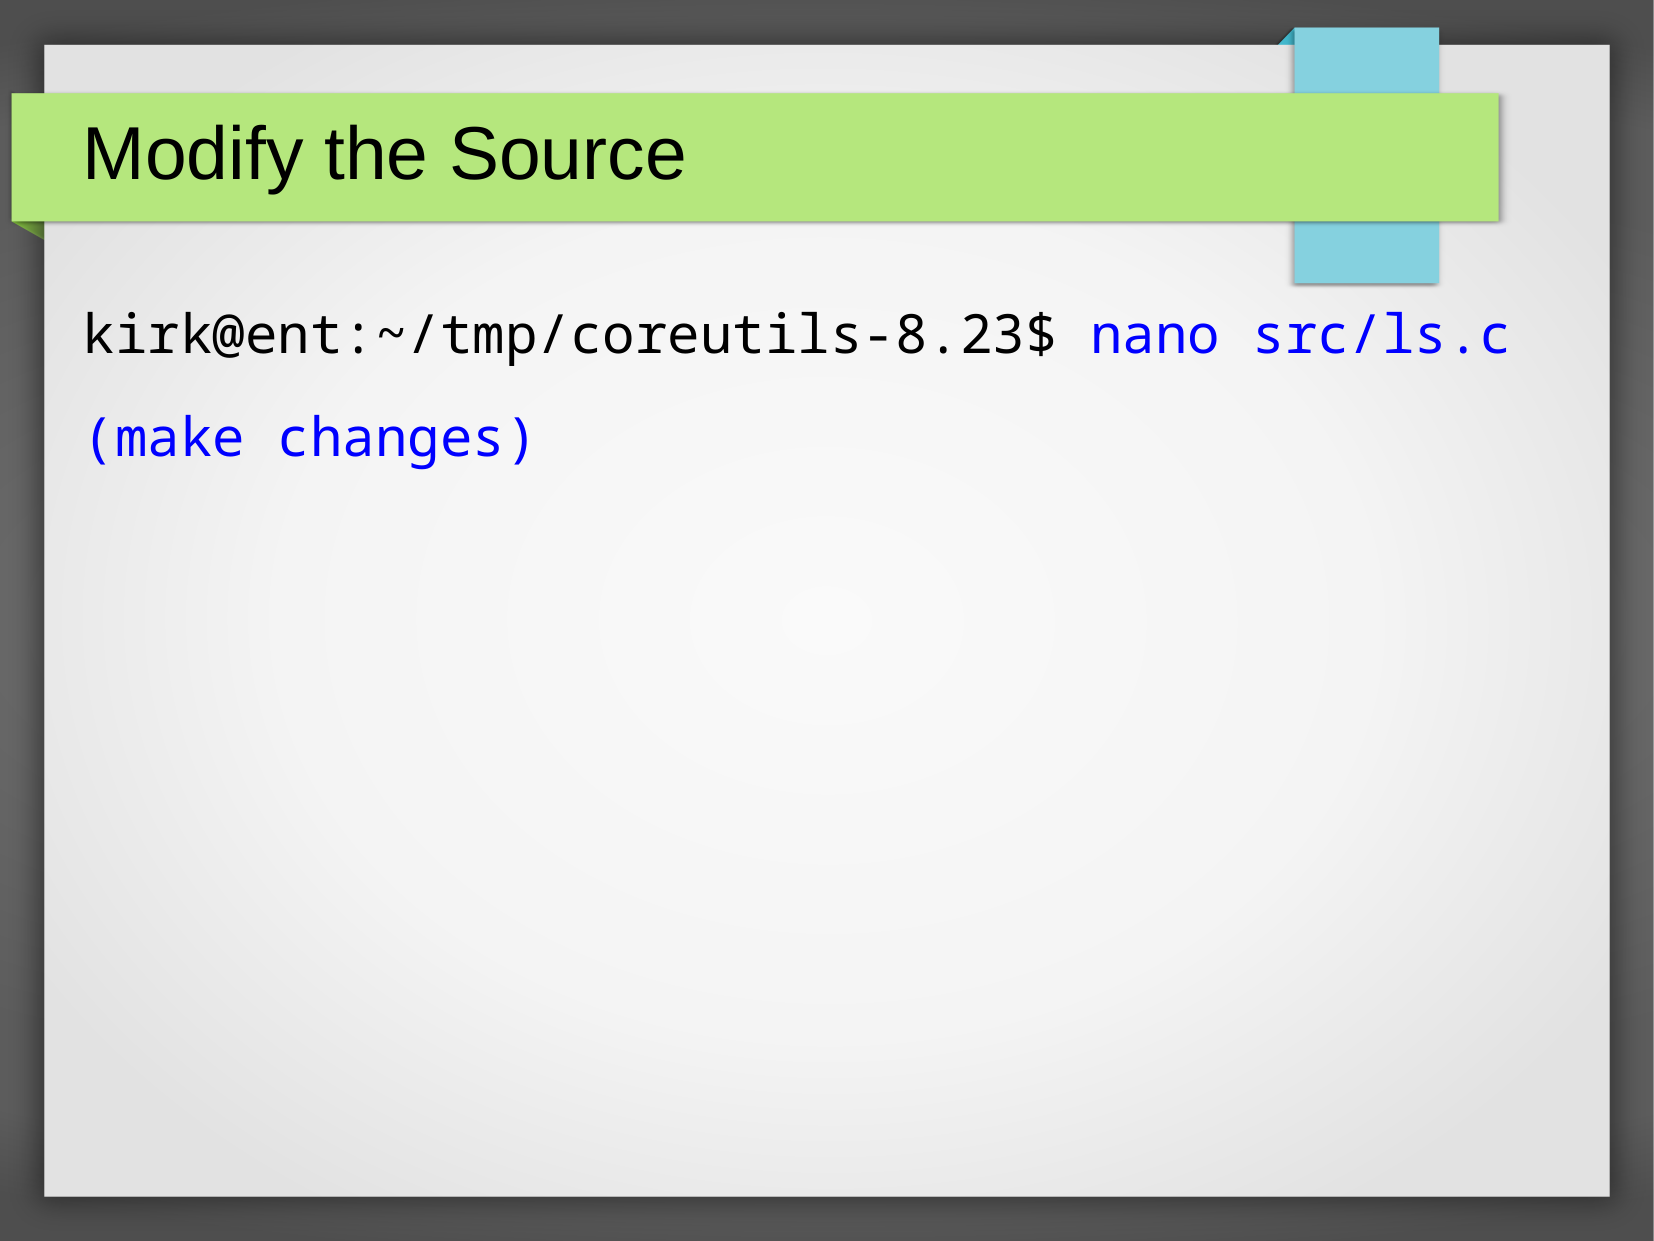

# Modify the Source
kirk@ent:~/tmp/coreutils-8.23$ nano src/ls.c
(make changes)